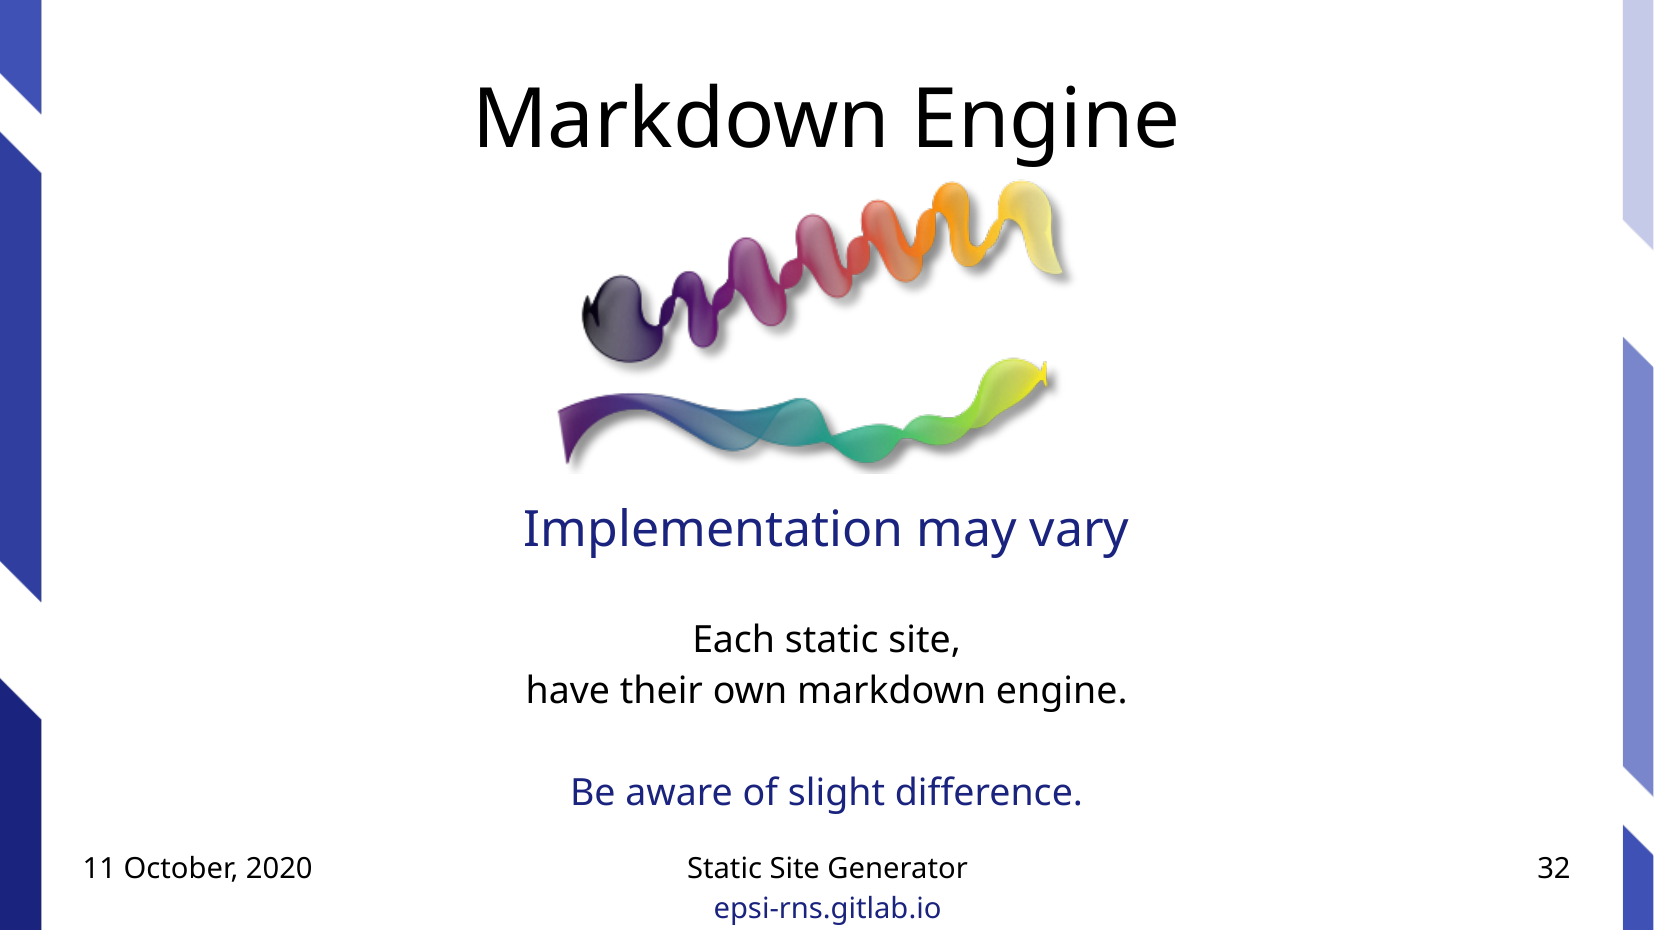

# Markdown Engine
Implementation may vary
Each static site,
have their own markdown engine.
Be aware of slight difference.
11 October, 2020
Static Site Generator
32